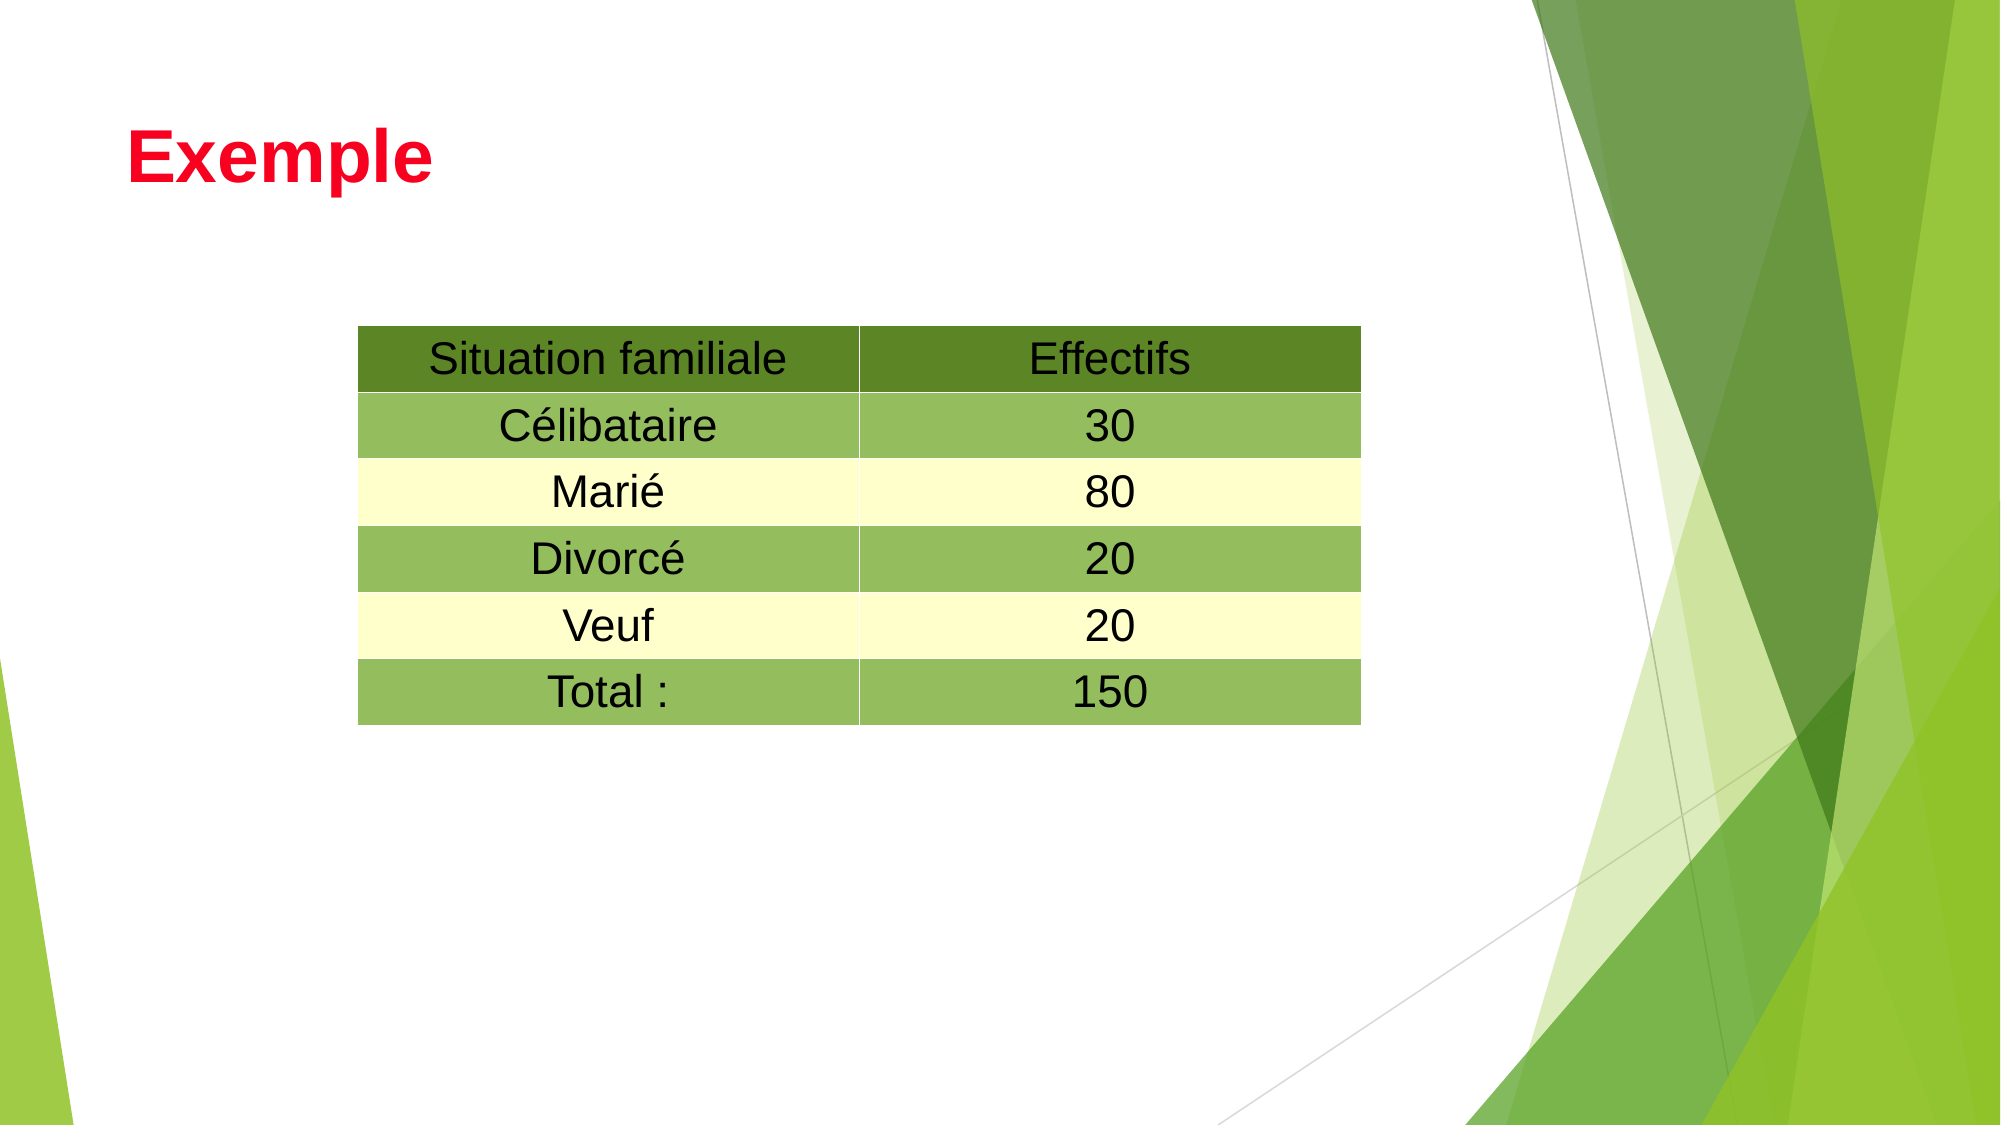

# Exemple
| Situation familiale | Effectifs |
| --- | --- |
| Célibataire | 30 |
| Marié | 80 |
| Divorcé | 20 |
| Veuf | 20 |
| Total : | 150 |